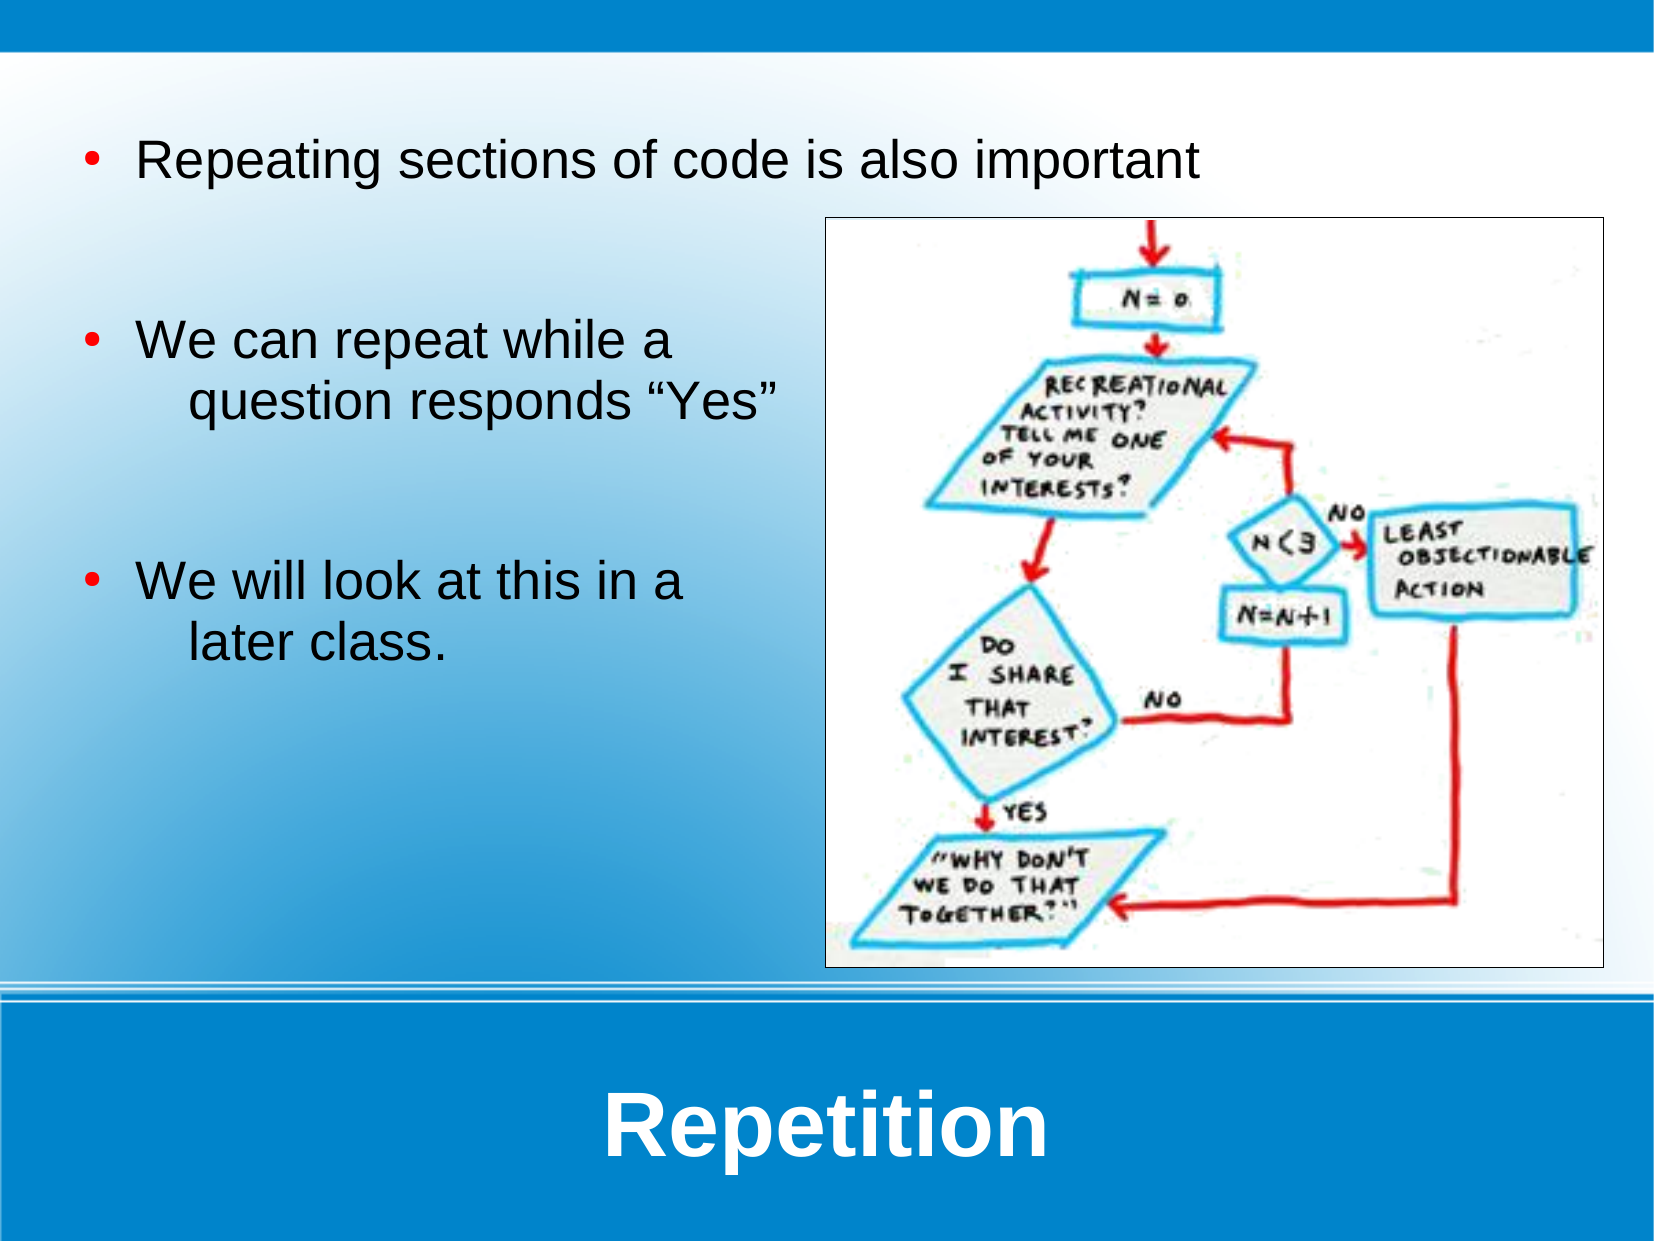

Repeating sections of code is also important
We can repeat while a
question responds “Yes”
We will look at this in a
later class.
# Repetition